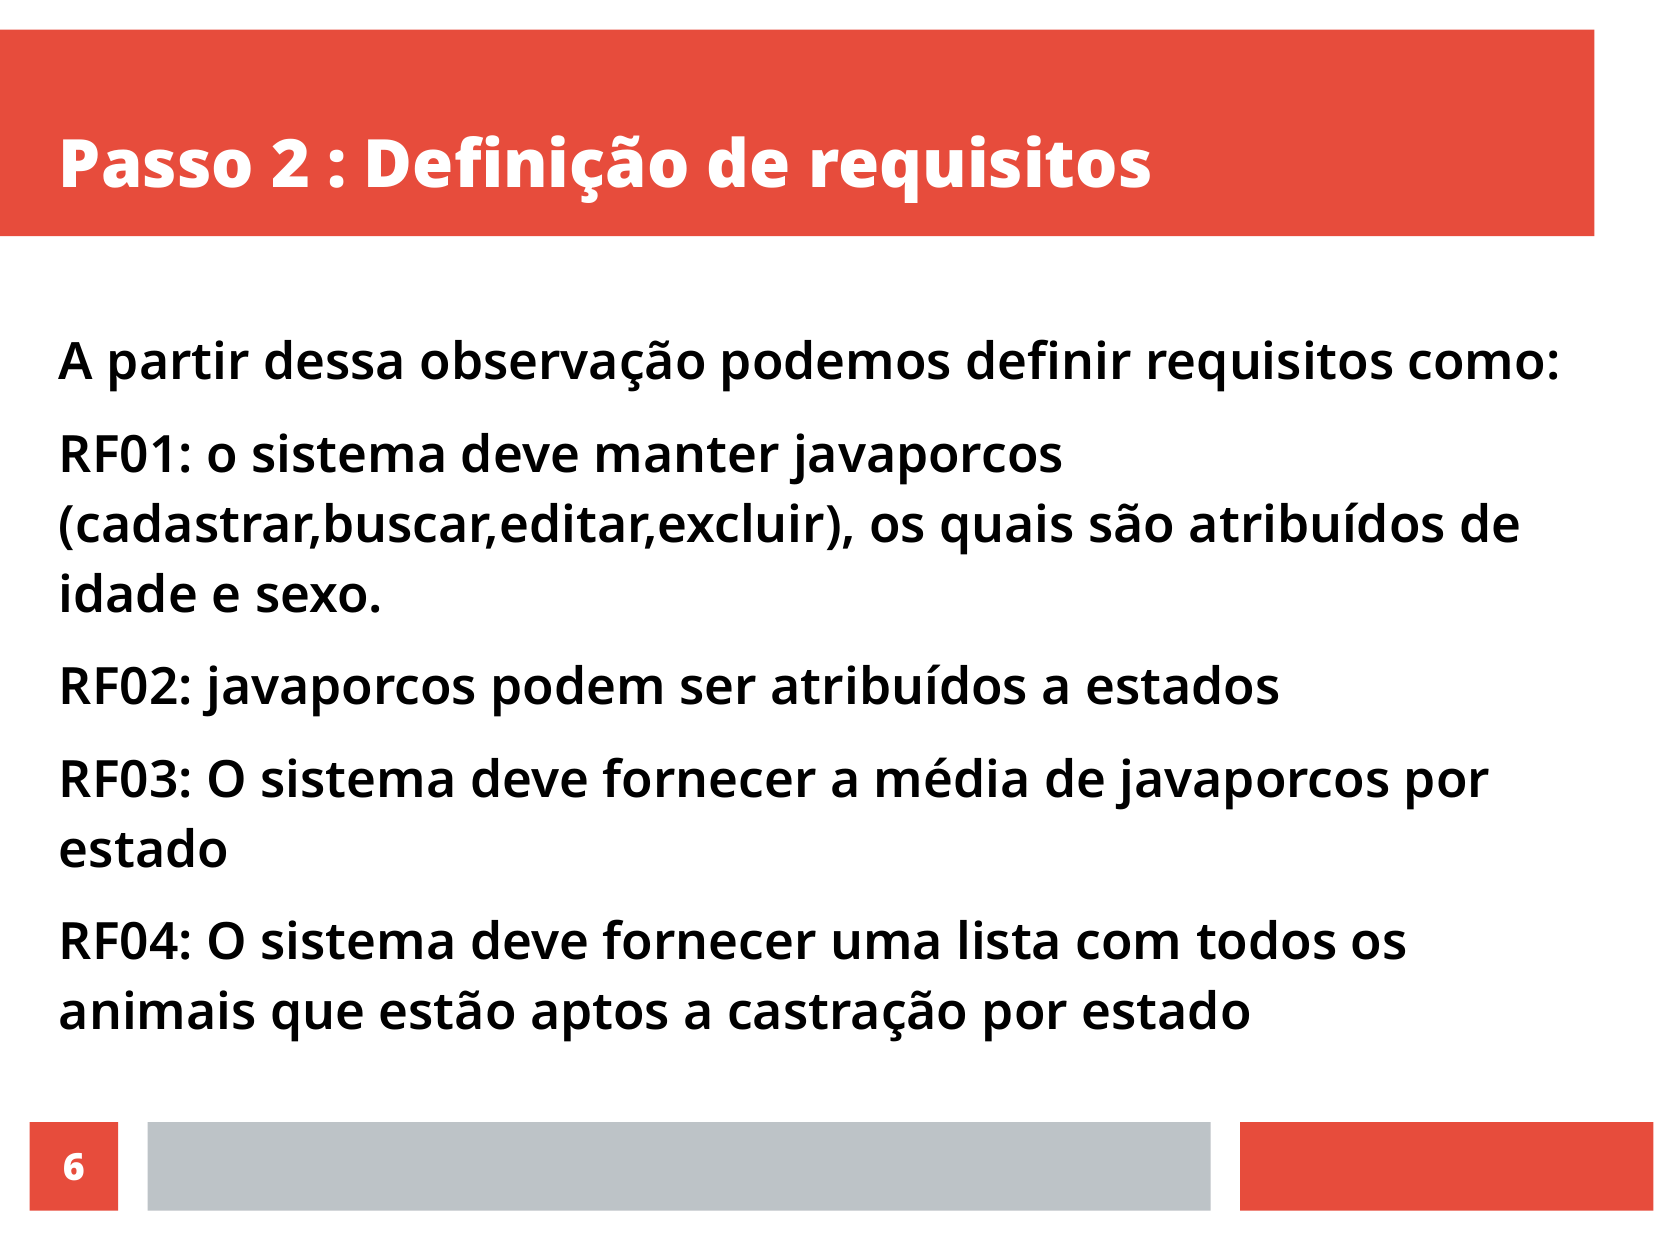

# Passo 2 : Definição de requisitos
A partir dessa observação podemos definir requisitos como:
RF01: o sistema deve manter javaporcos (cadastrar,buscar,editar,excluir), os quais são atribuídos de idade e sexo.
RF02: javaporcos podem ser atribuídos a estados
RF03: O sistema deve fornecer a média de javaporcos por estado
RF04: O sistema deve fornecer uma lista com todos os animais que estão aptos a castração por estado
6